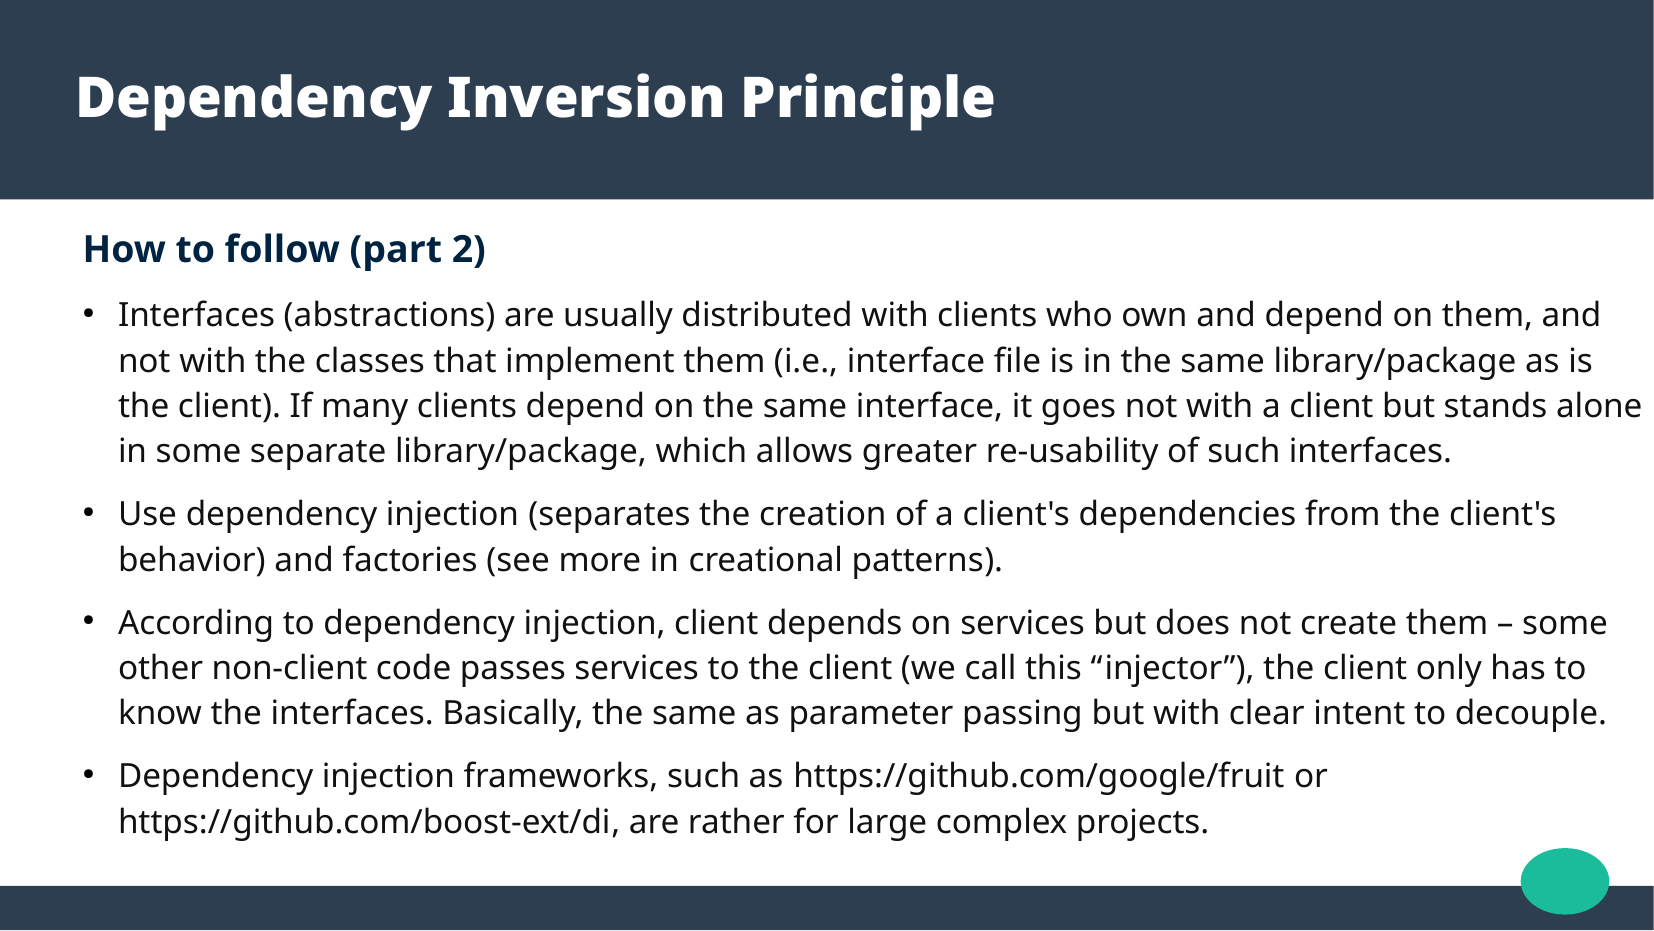

# Dependency Inversion Principle
How to follow (part 2)
Interfaces (abstractions) are usually distributed with clients who own and depend on them, and not with the classes that implement them (i.e., interface file is in the same library/package as is the client). If many clients depend on the same interface, it goes not with a client but stands alone in some separate library/package, which allows greater re-usability of such interfaces.
Use dependency injection (separates the creation of a client's dependencies from the client's behavior) and factories (see more in creational patterns).
According to dependency injection, client depends on services but does not create them – some other non-client code passes services to the client (we call this “injector”), the client only has to know the interfaces. Basically, the same as parameter passing but with clear intent to decouple.
Dependency injection frameworks, such as https://github.com/google/fruit or https://github.com/boost-ext/di, are rather for large complex projects.